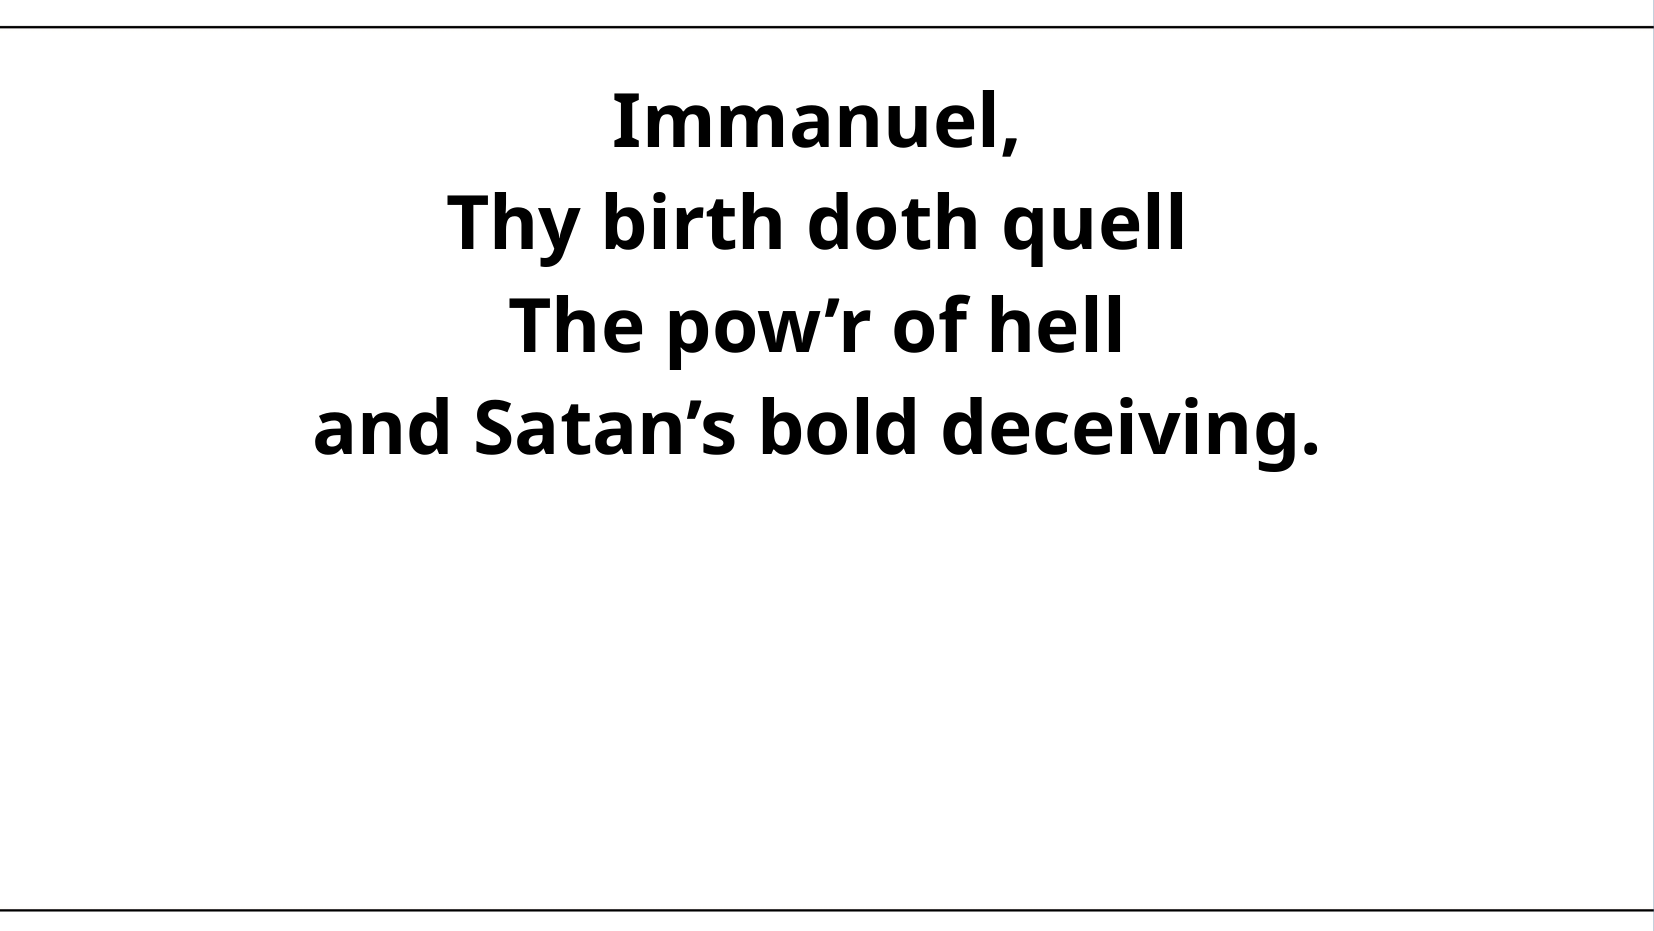

Immanuel,
Thy birth doth quell
The pow’r of hell
and Satan’s bold deceiving.